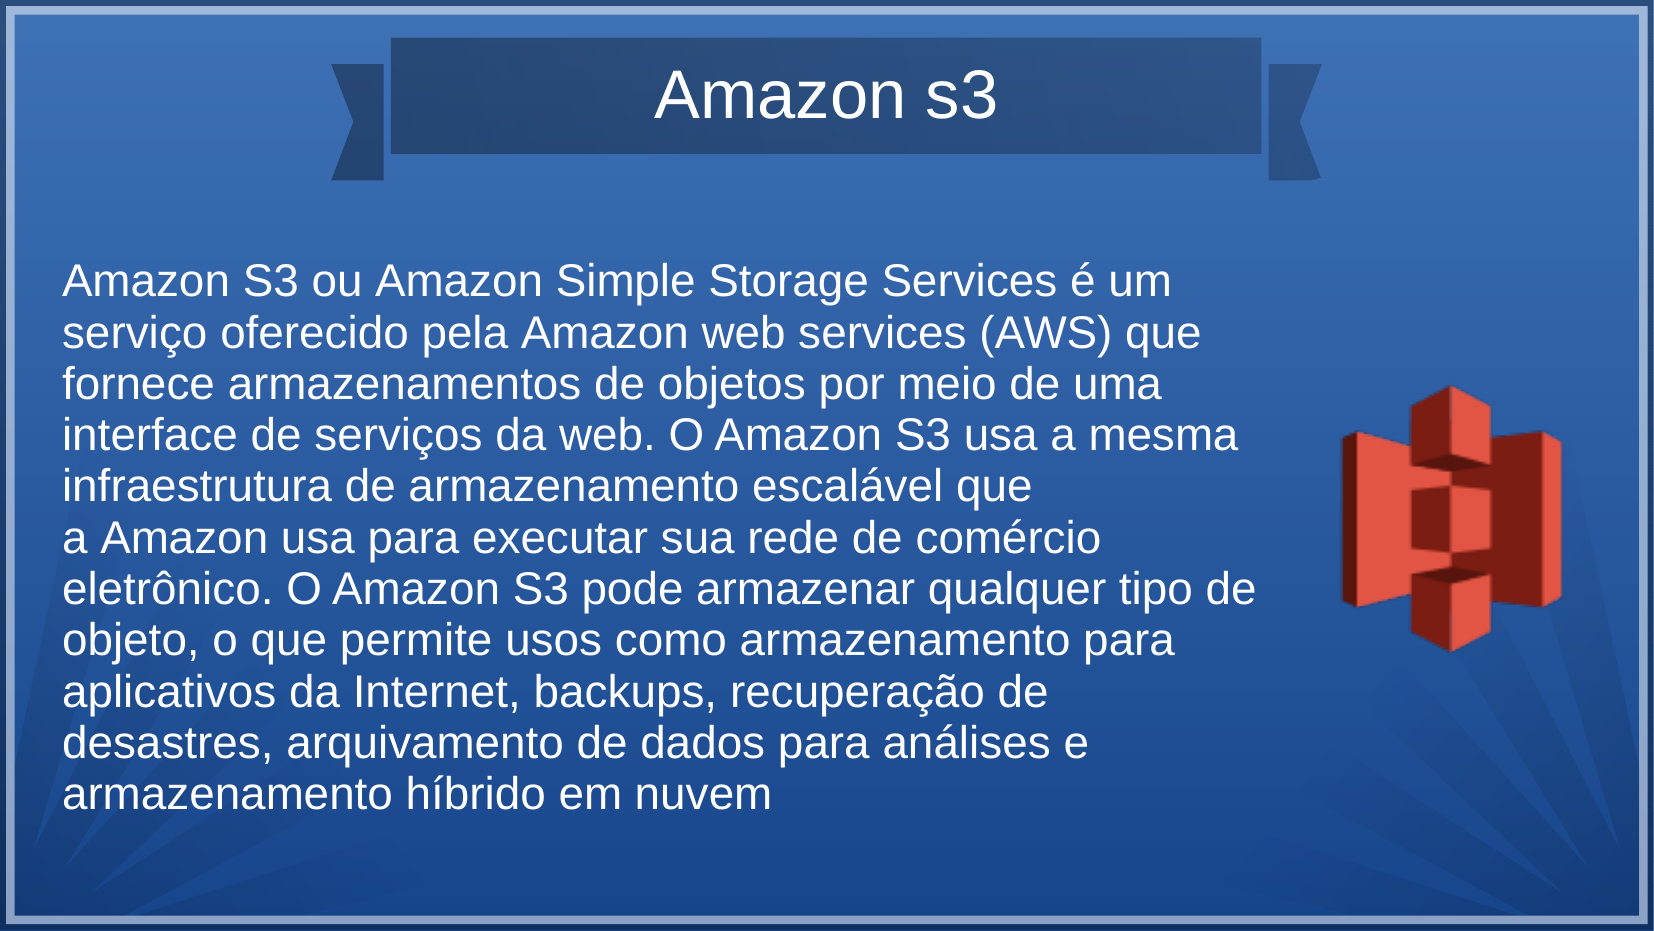

# Amazon s3
Amazon S3 ou Amazon Simple Storage Services é um serviço oferecido pela Amazon web services (AWS) que fornece armazenamentos de objetos por meio de uma interface de serviços da web. O Amazon S3 usa a mesma infraestrutura de armazenamento escalável que a Amazon usa para executar sua rede de comércio eletrônico. O Amazon S3 pode armazenar qualquer tipo de objeto, o que permite usos como armazenamento para aplicativos da Internet, backups, recuperação de desastres, arquivamento de dados para análises e armazenamento híbrido em nuvem